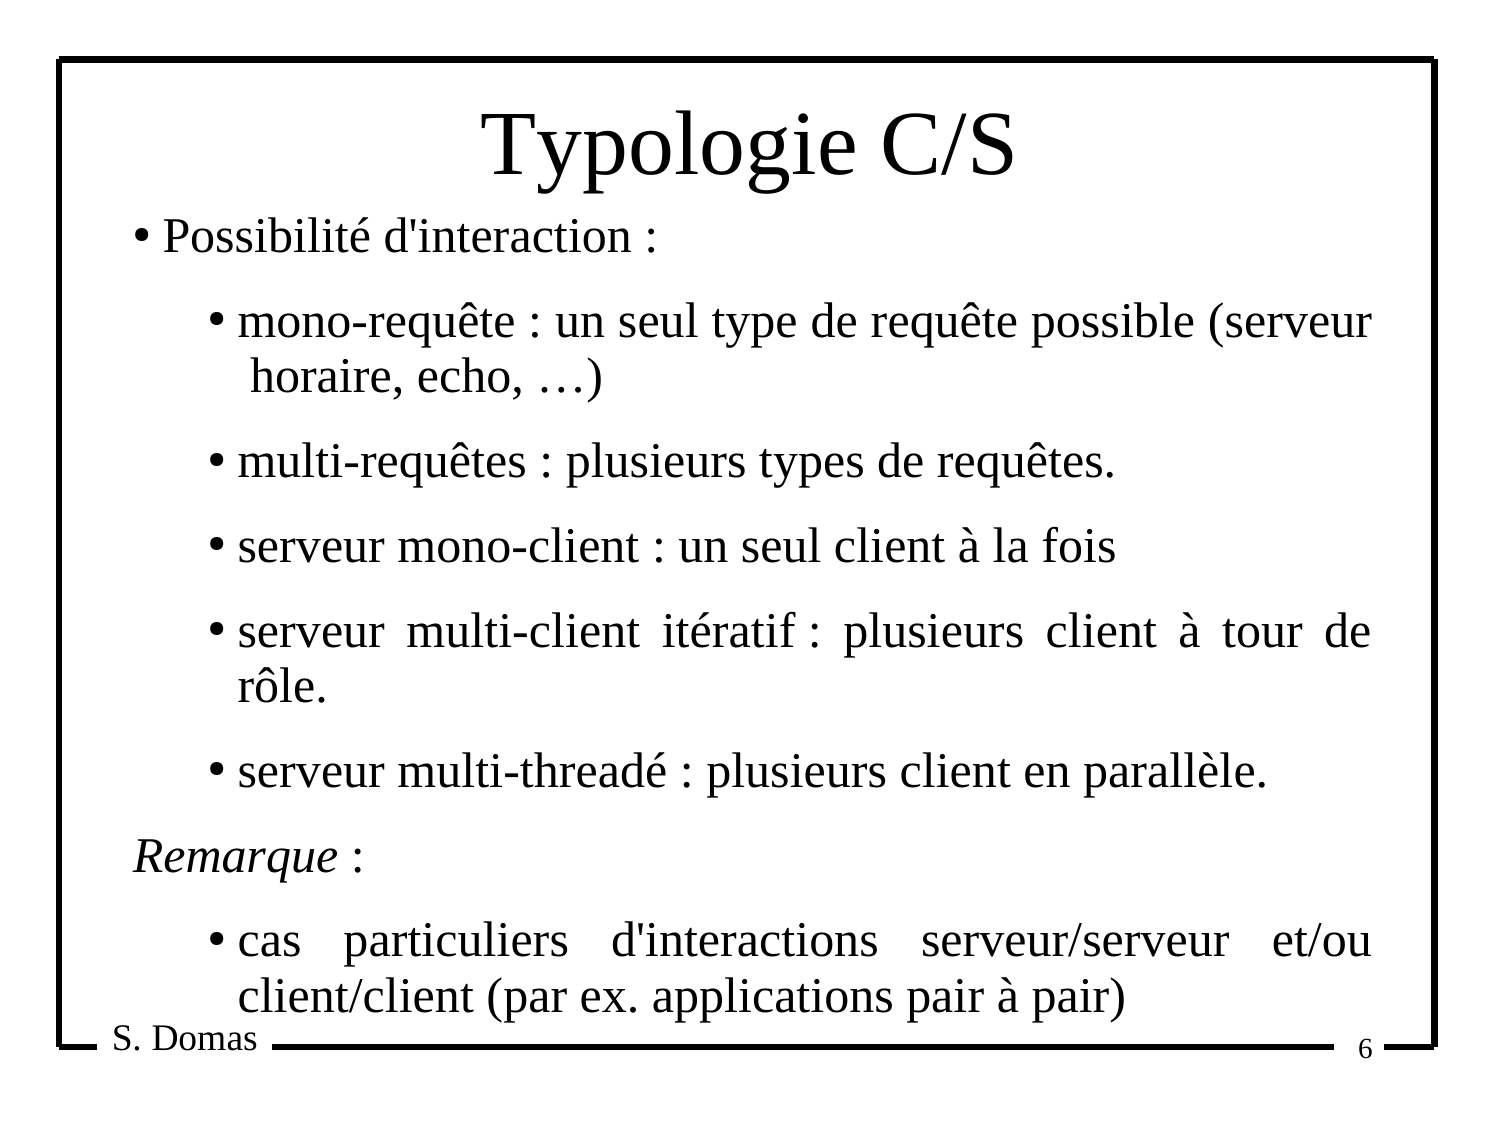

# Typologie C/S
S. Domas
Possibilité d'interaction :
mono-requête : un seul type de requête possible (serveur horaire, echo, …)
multi-requêtes : plusieurs types de requêtes.
serveur mono-client : un seul client à la fois
serveur multi-client itératif : plusieurs client à tour de rôle.
serveur multi-threadé : plusieurs client en parallèle.
Remarque :
cas particuliers d'interactions serveur/serveur et/ou client/client (par ex. applications pair à pair)
6